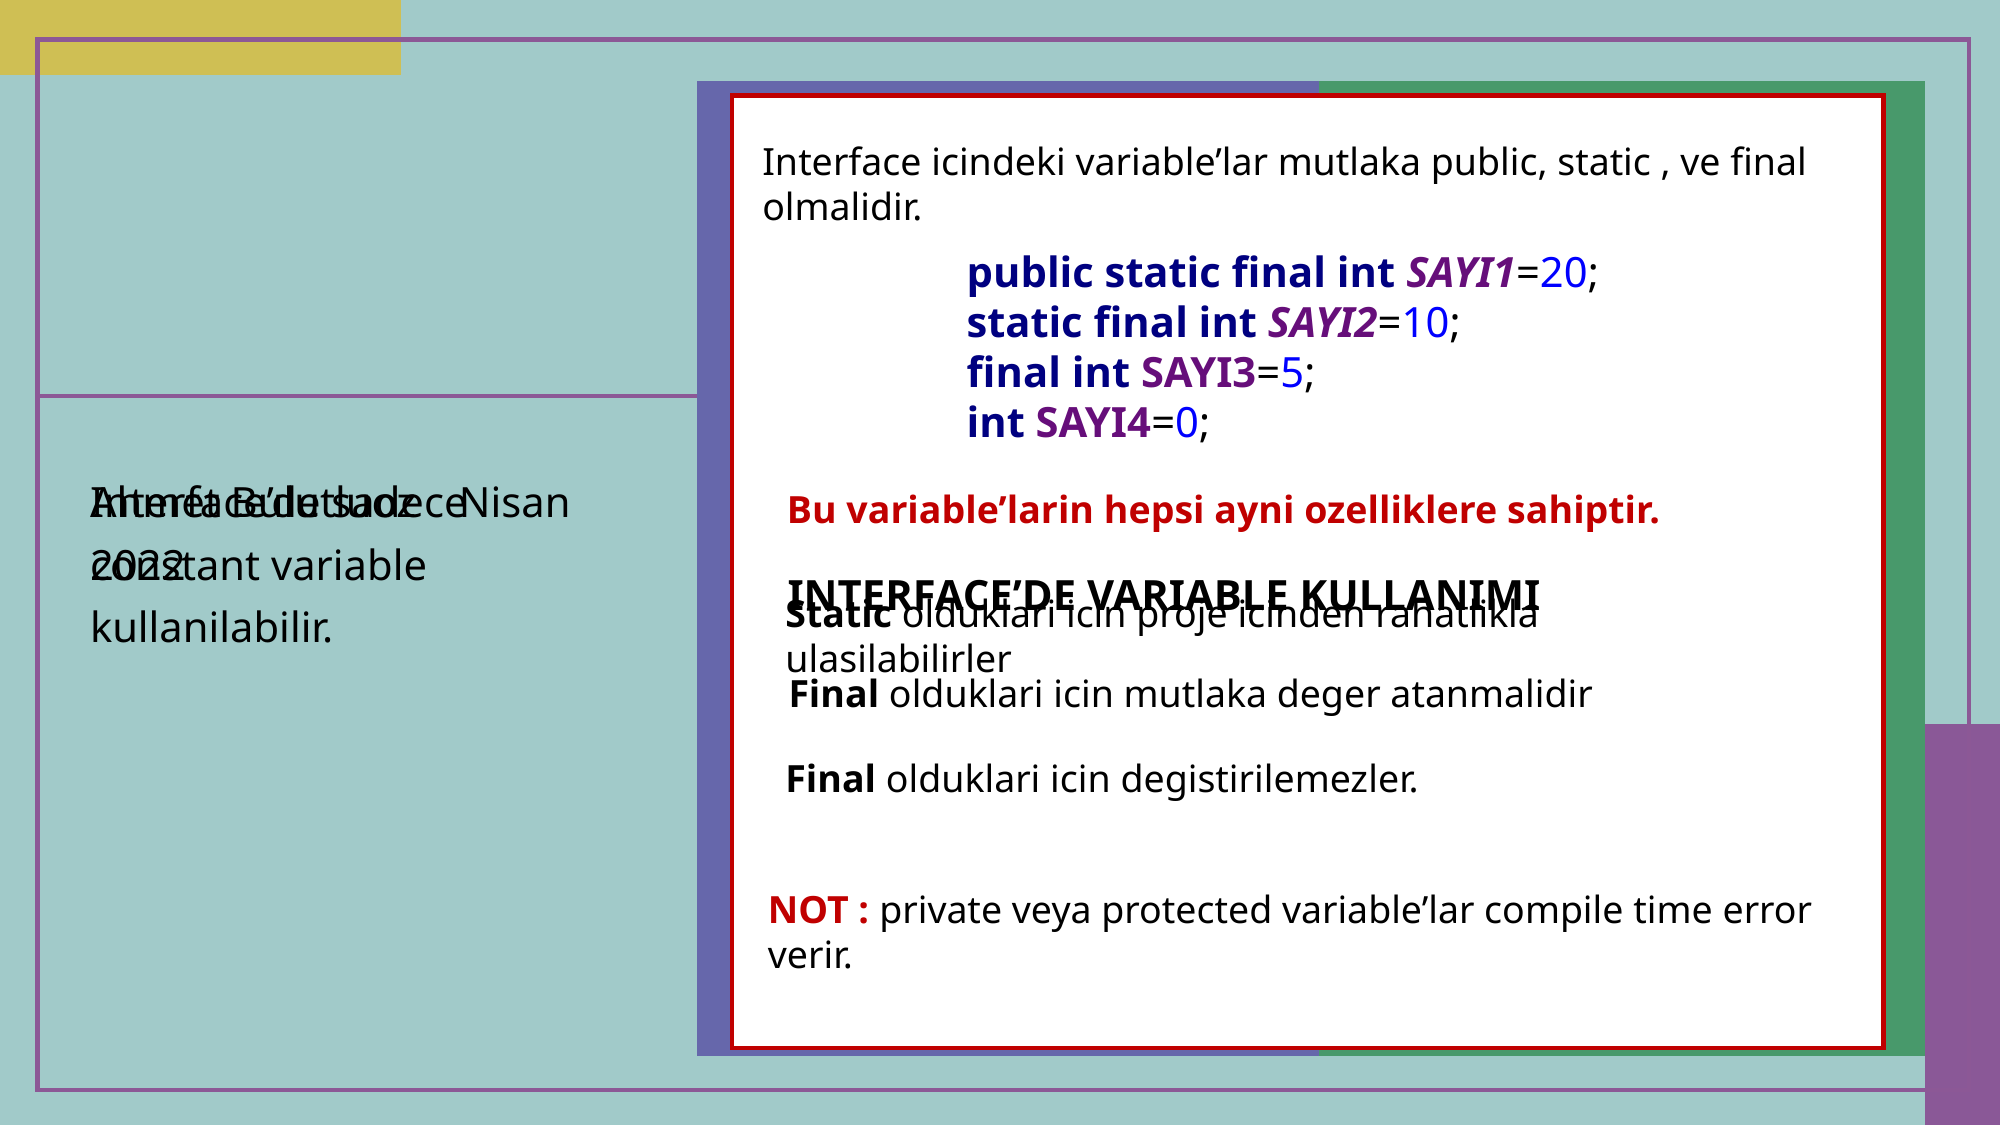

Interface icindeki variable’lar mutlaka public, static , ve final olmalidir.
Interface’de variable kullanimi
public static final int SAYI1=20;
static final int SAYI2=10;
final int SAYI3=5;
int SAYI4=0;
# Interface’de sadece constant variable kullanilabilir.
Ahmet Bulutluoz Nisan 2022
Bu variable’larin hepsi ayni ozelliklere sahiptir.
Static olduklari icin proje icinden rahatlikla ulasilabilirler
Final olduklari icin mutlaka deger atanmalidir
Final olduklari icin degistirilemezler.
NOT : private veya protected variable’lar compile time error verir.